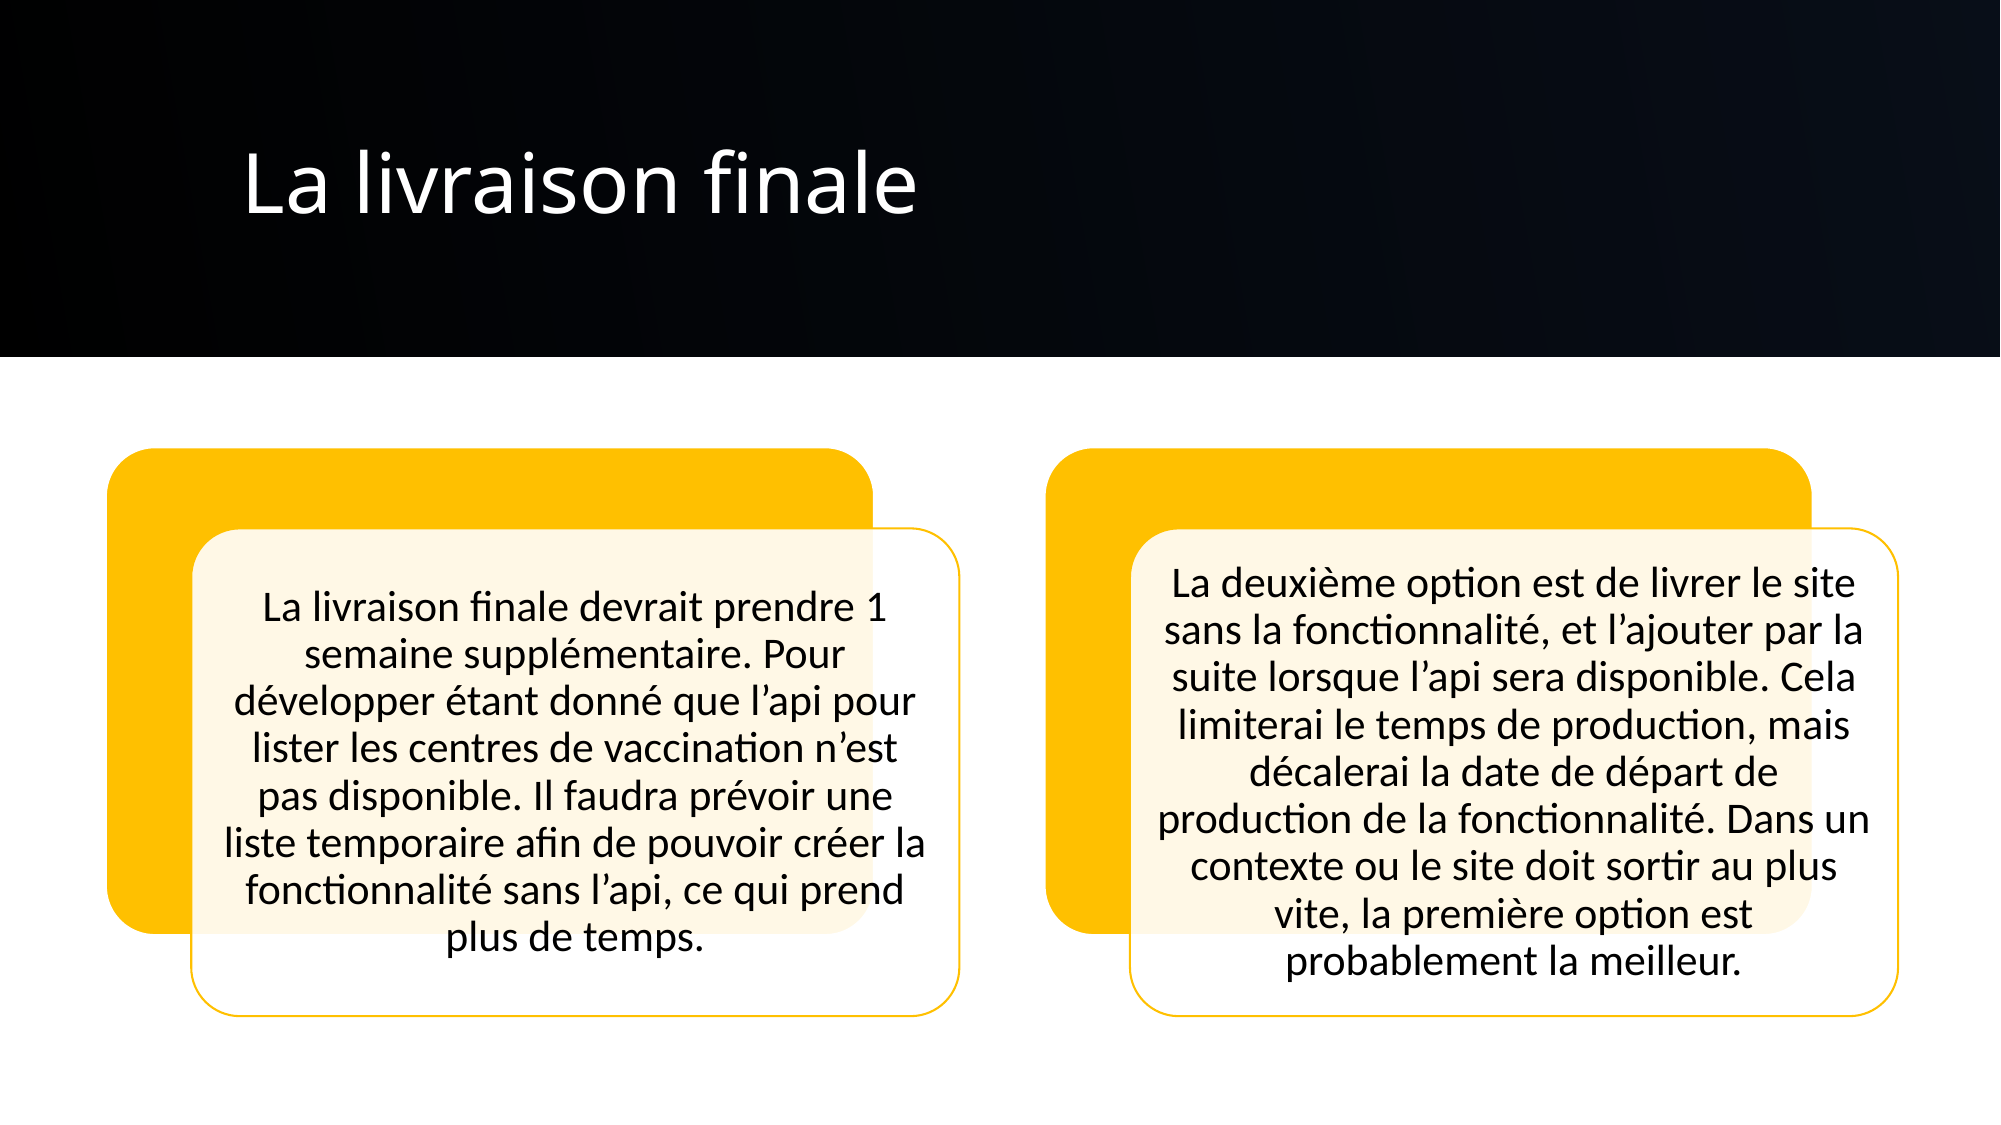

# La livraison finale
La livraison finale devrait prendre 1 semaine supplémentaire. Pour développer étant donné que l’api pour lister les centres de vaccination n’est pas disponible. Il faudra prévoir une liste temporaire afin de pouvoir créer la fonctionnalité sans l’api, ce qui prend plus de temps.
La deuxième option est de livrer le site sans la fonctionnalité, et l’ajouter par la suite lorsque l’api sera disponible. Cela limiterai le temps de production, mais décalerai la date de départ de production de la fonctionnalité. Dans un contexte ou le site doit sortir au plus vite, la première option est probablement la meilleur.